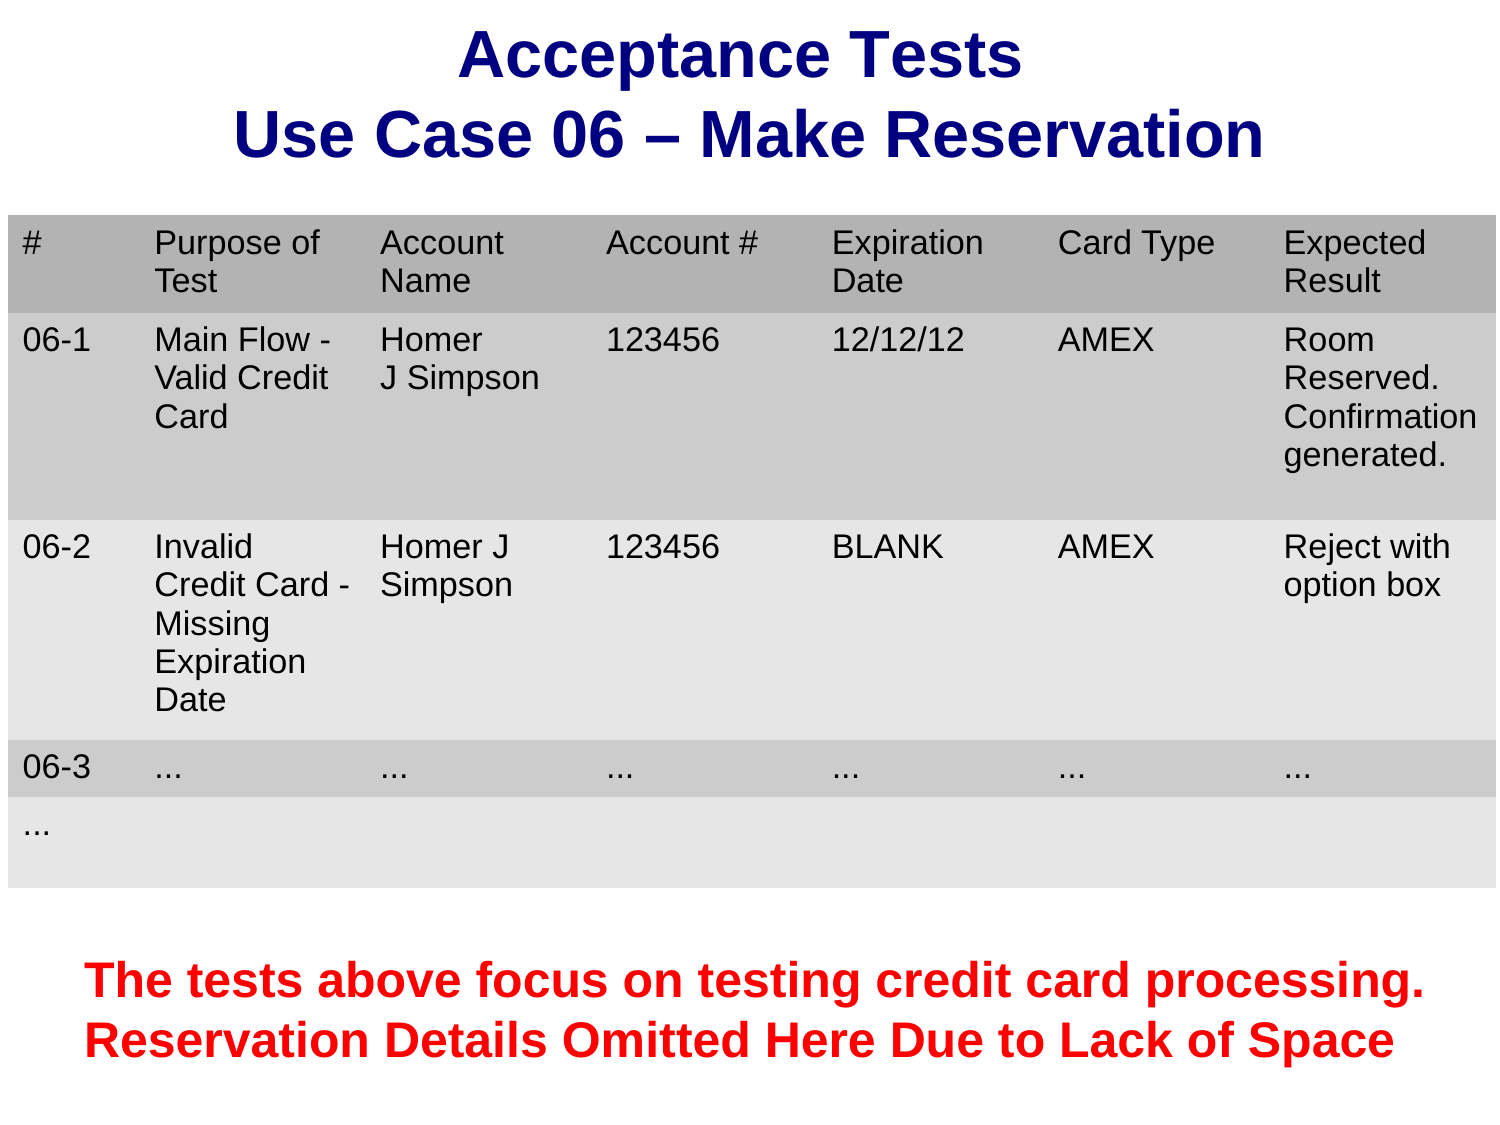

# Acceptance Tests Use Case 06 – Make Reservation
| # | Purpose of Test | Account Name | Account # | Expiration Date | Card Type | Expected Result |
| --- | --- | --- | --- | --- | --- | --- |
| 06-1 | Main Flow - Valid Credit Card | Homer J Simpson | 123456 | 12/12/12 | AMEX | Room Reserved. Confirmation generated. |
| 06-2 | Invalid Credit Card - Missing Expiration Date | Homer J Simpson | 123456 | BLANK | AMEX | Reject with option box |
| 06-3 | ... | ... | ... | ... | ... | ... |
| ... | | | | | | |
The tests above focus on testing credit card processing.
Reservation Details Omitted Here Due to Lack of Space